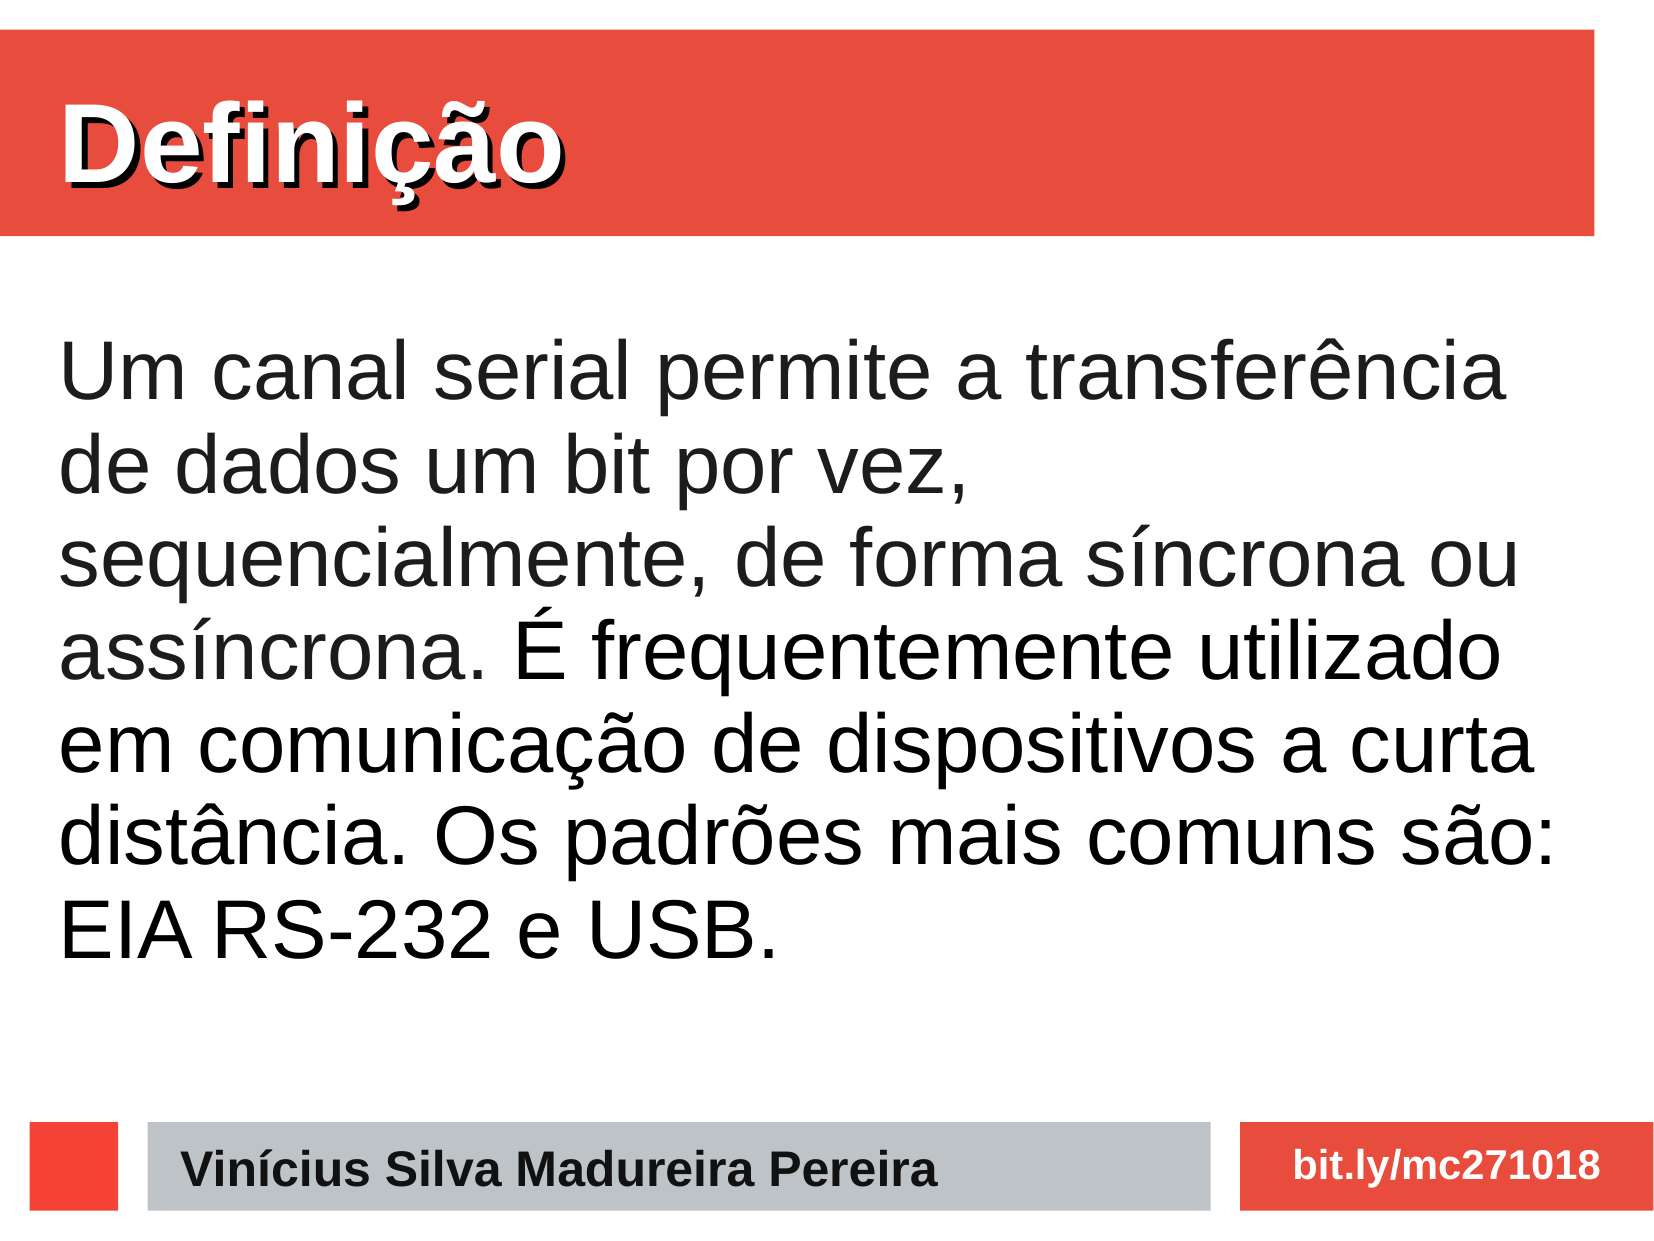

# Definição
Um canal serial permite a transferência de dados um bit por vez, sequencialmente, de forma síncrona ou assíncrona. É frequentemente utilizado em comunicação de dispositivos a curta distância. Os padrões mais comuns são: EIA RS-232 e USB.
Vinícius Silva Madureira Pereira
bit.ly/mc271018